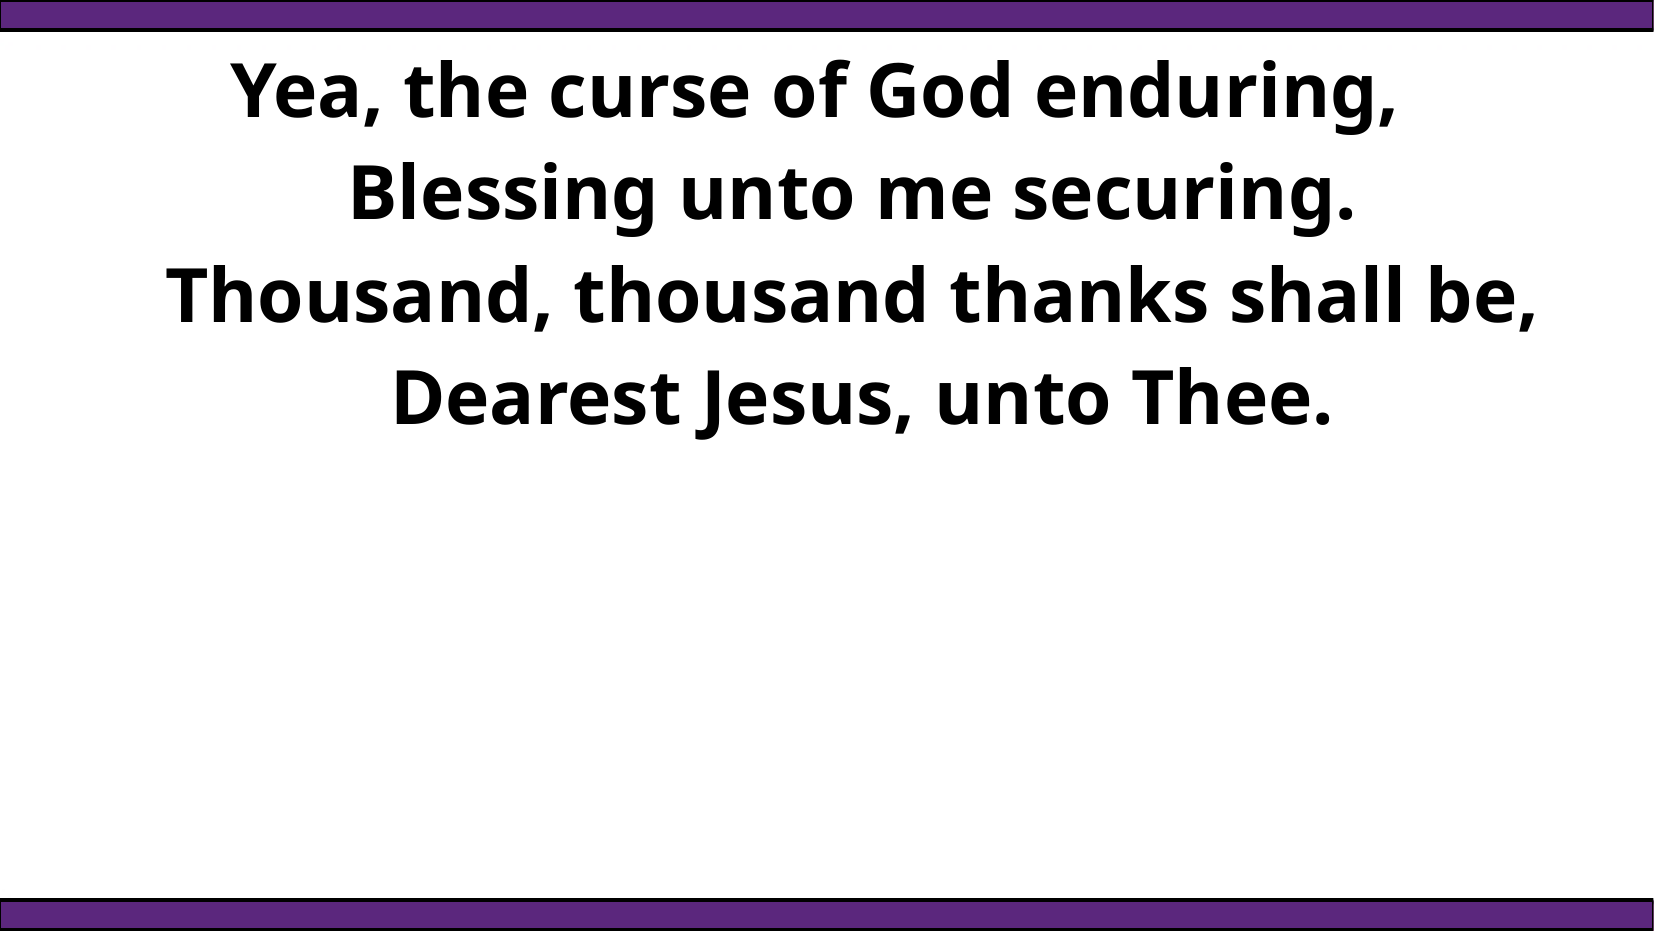

Yea, the curse of God enduring,
Blessing unto me securing.
Thousand, thousand thanks shall be,
Dearest Jesus, unto Thee.